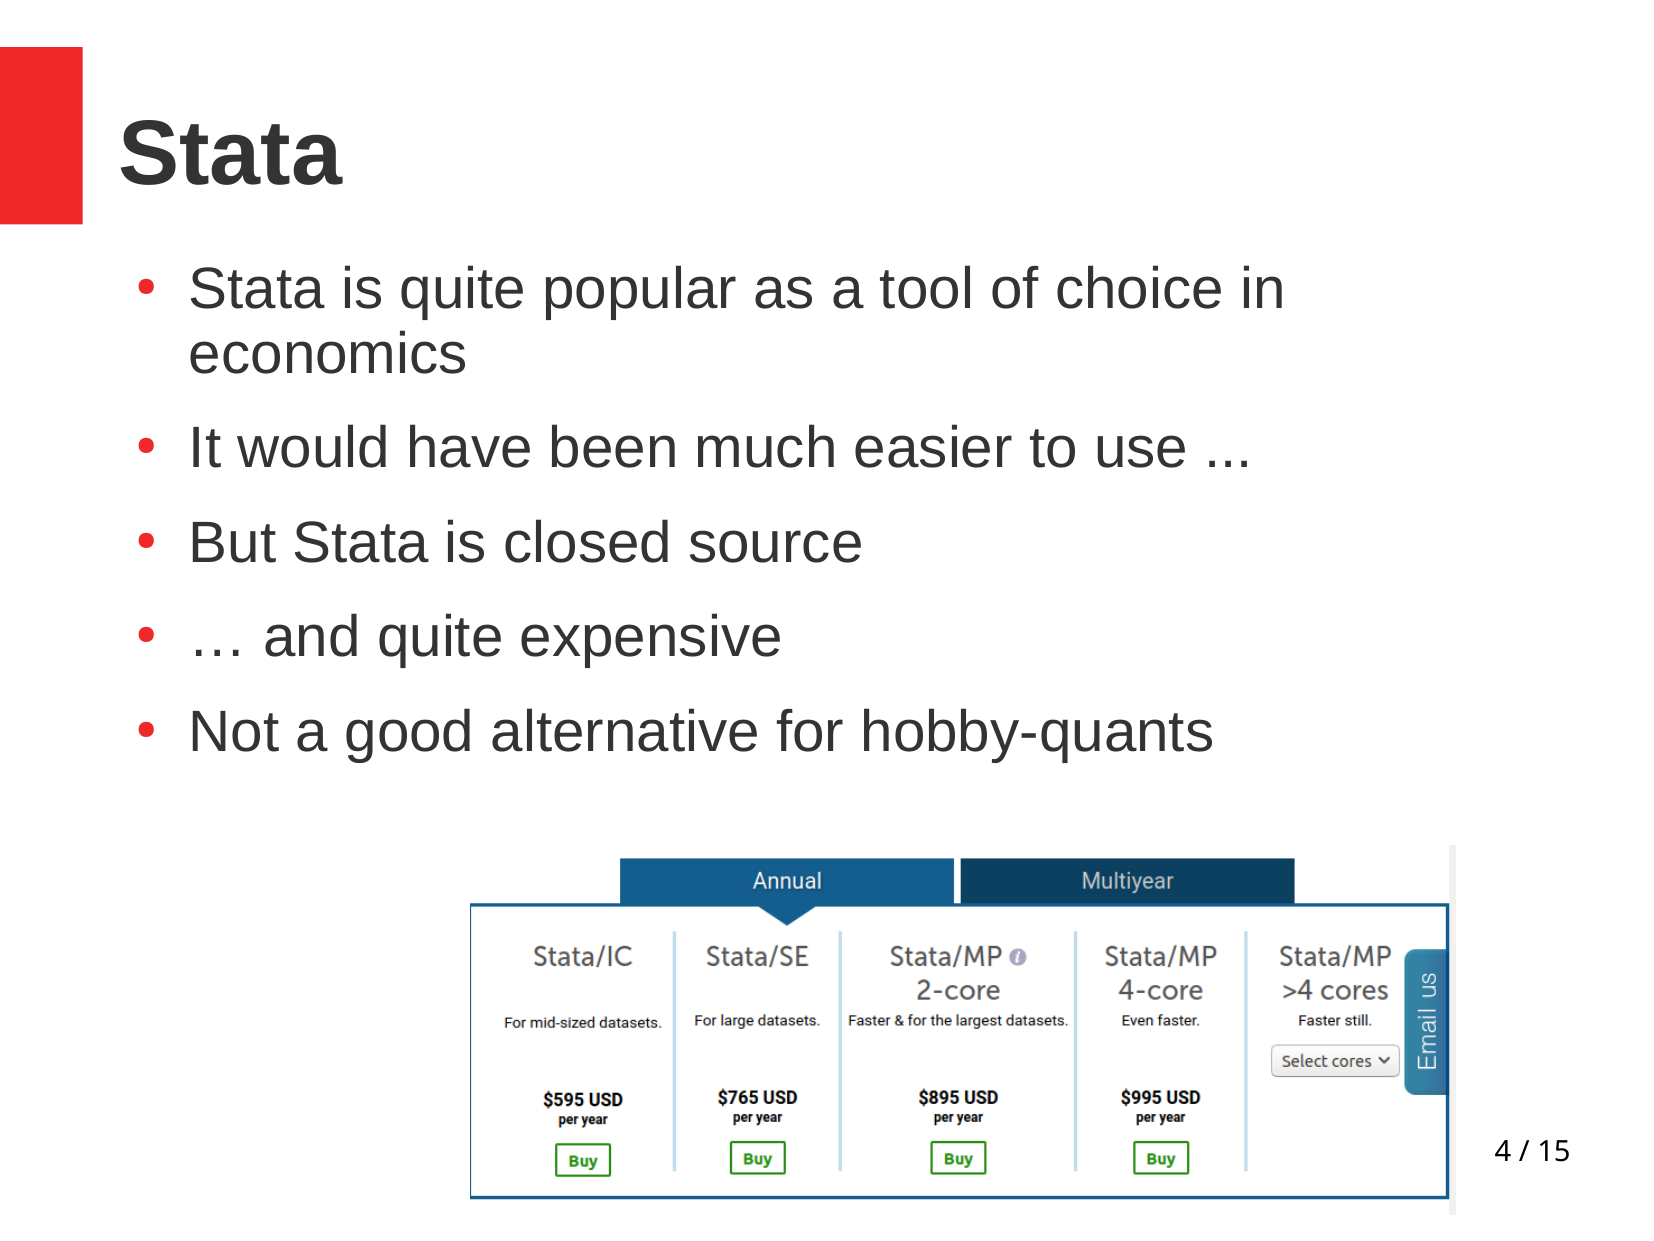

# Stata
Stata is quite popular as a tool of choice in economics
It would have been much easier to use ...
But Stata is closed source
… and quite expensive
Not a good alternative for hobby-quants
4